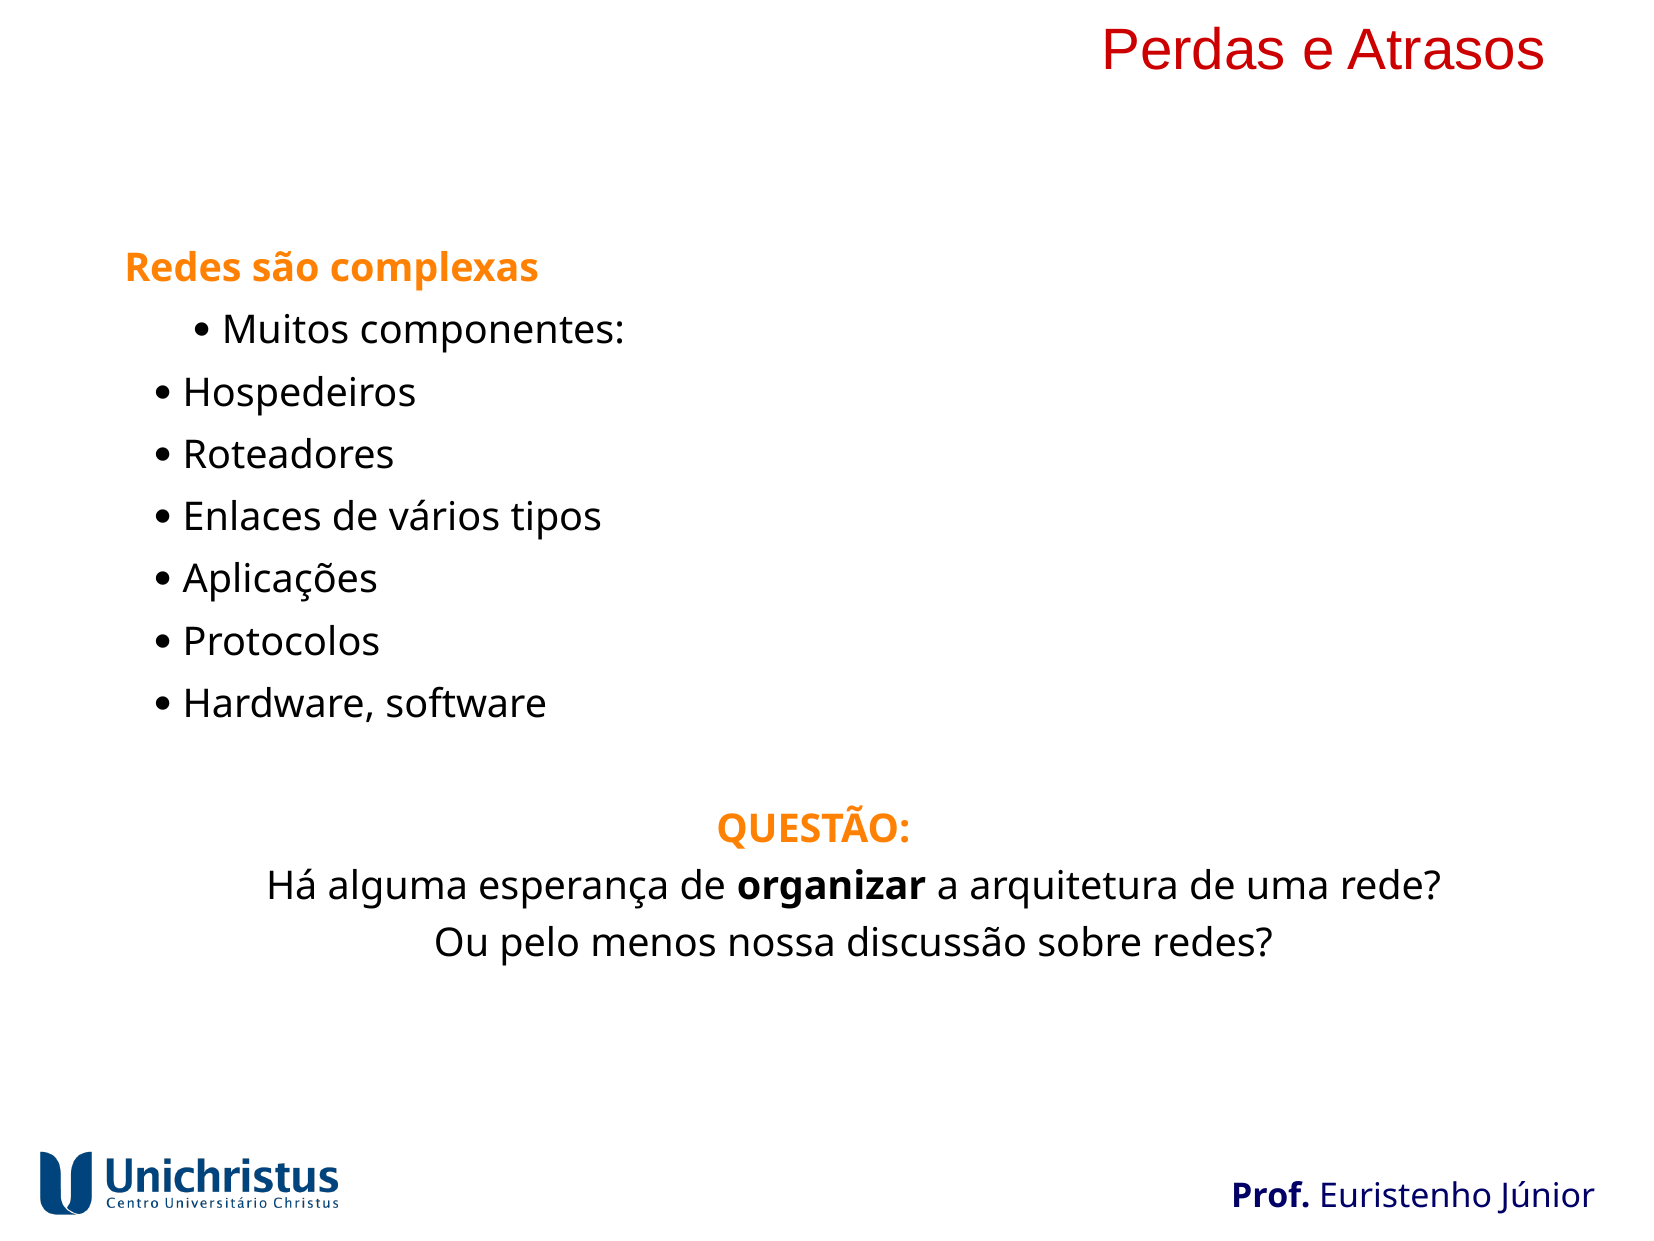

Perdas e Atrasos
Camadas de protocolos
# Redes são complexas
 Muitos componentes:
 Hospedeiros
 Roteadores
 Enlaces de vários tipos
 Aplicações
 Protocolos
 Hardware, software
QUESTÃO:
Há alguma esperança de organizar a arquitetura de uma rede?
Ou pelo menos nossa discussão sobre redes?
Prof. Euristenho Júnior